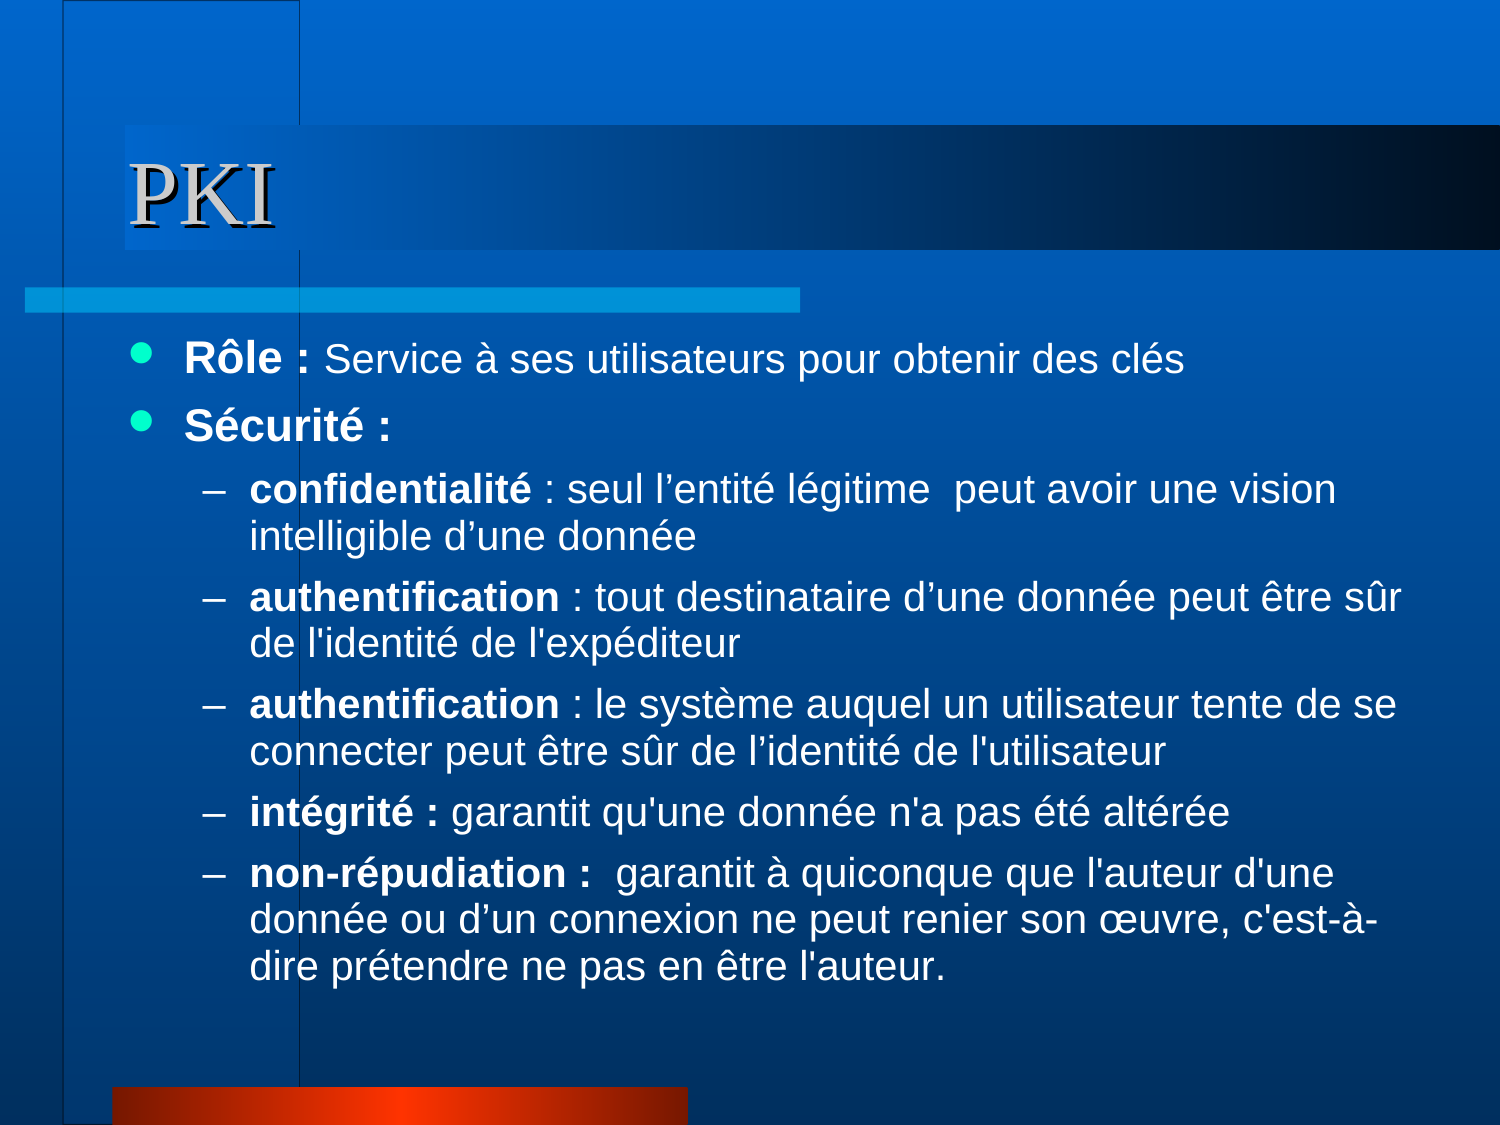

# PKI
Rôle : Service à ses utilisateurs pour obtenir des clés
Sécurité :
confidentialité : seul l’entité légitime peut avoir une vision intelligible d’une donnée
authentification : tout destinataire d’une donnée peut être sûr de l'identité de l'expéditeur
authentification : le système auquel un utilisateur tente de se connecter peut être sûr de l’identité de l'utilisateur
intégrité : garantit qu'une donnée n'a pas été altérée
non-répudiation : garantit à quiconque que l'auteur d'une donnée ou d’un connexion ne peut renier son œuvre, c'est-à-dire prétendre ne pas en être l'auteur.